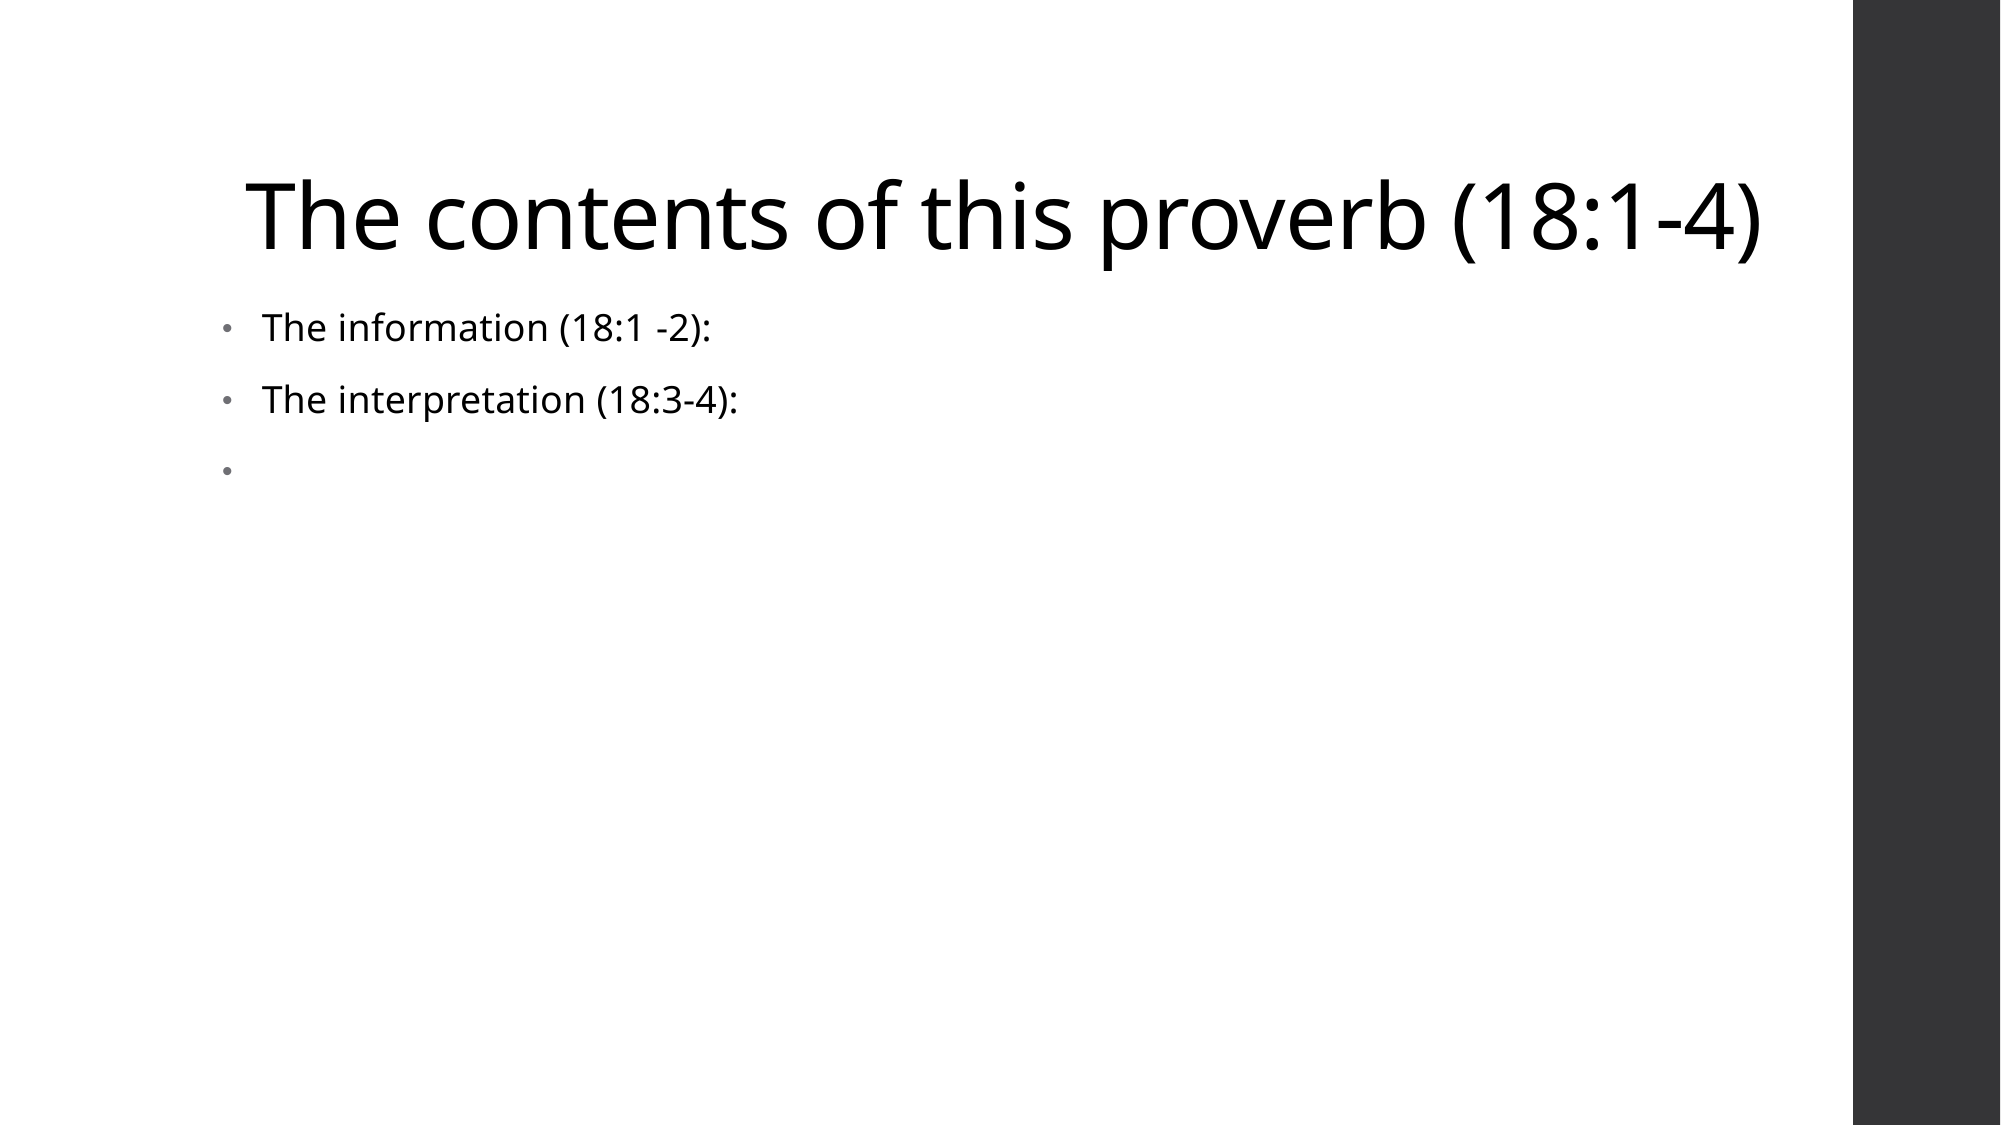

# The contents of this proverb (18:1-4)
 The information (18:1 -2):
 The interpretation (18:3-4):